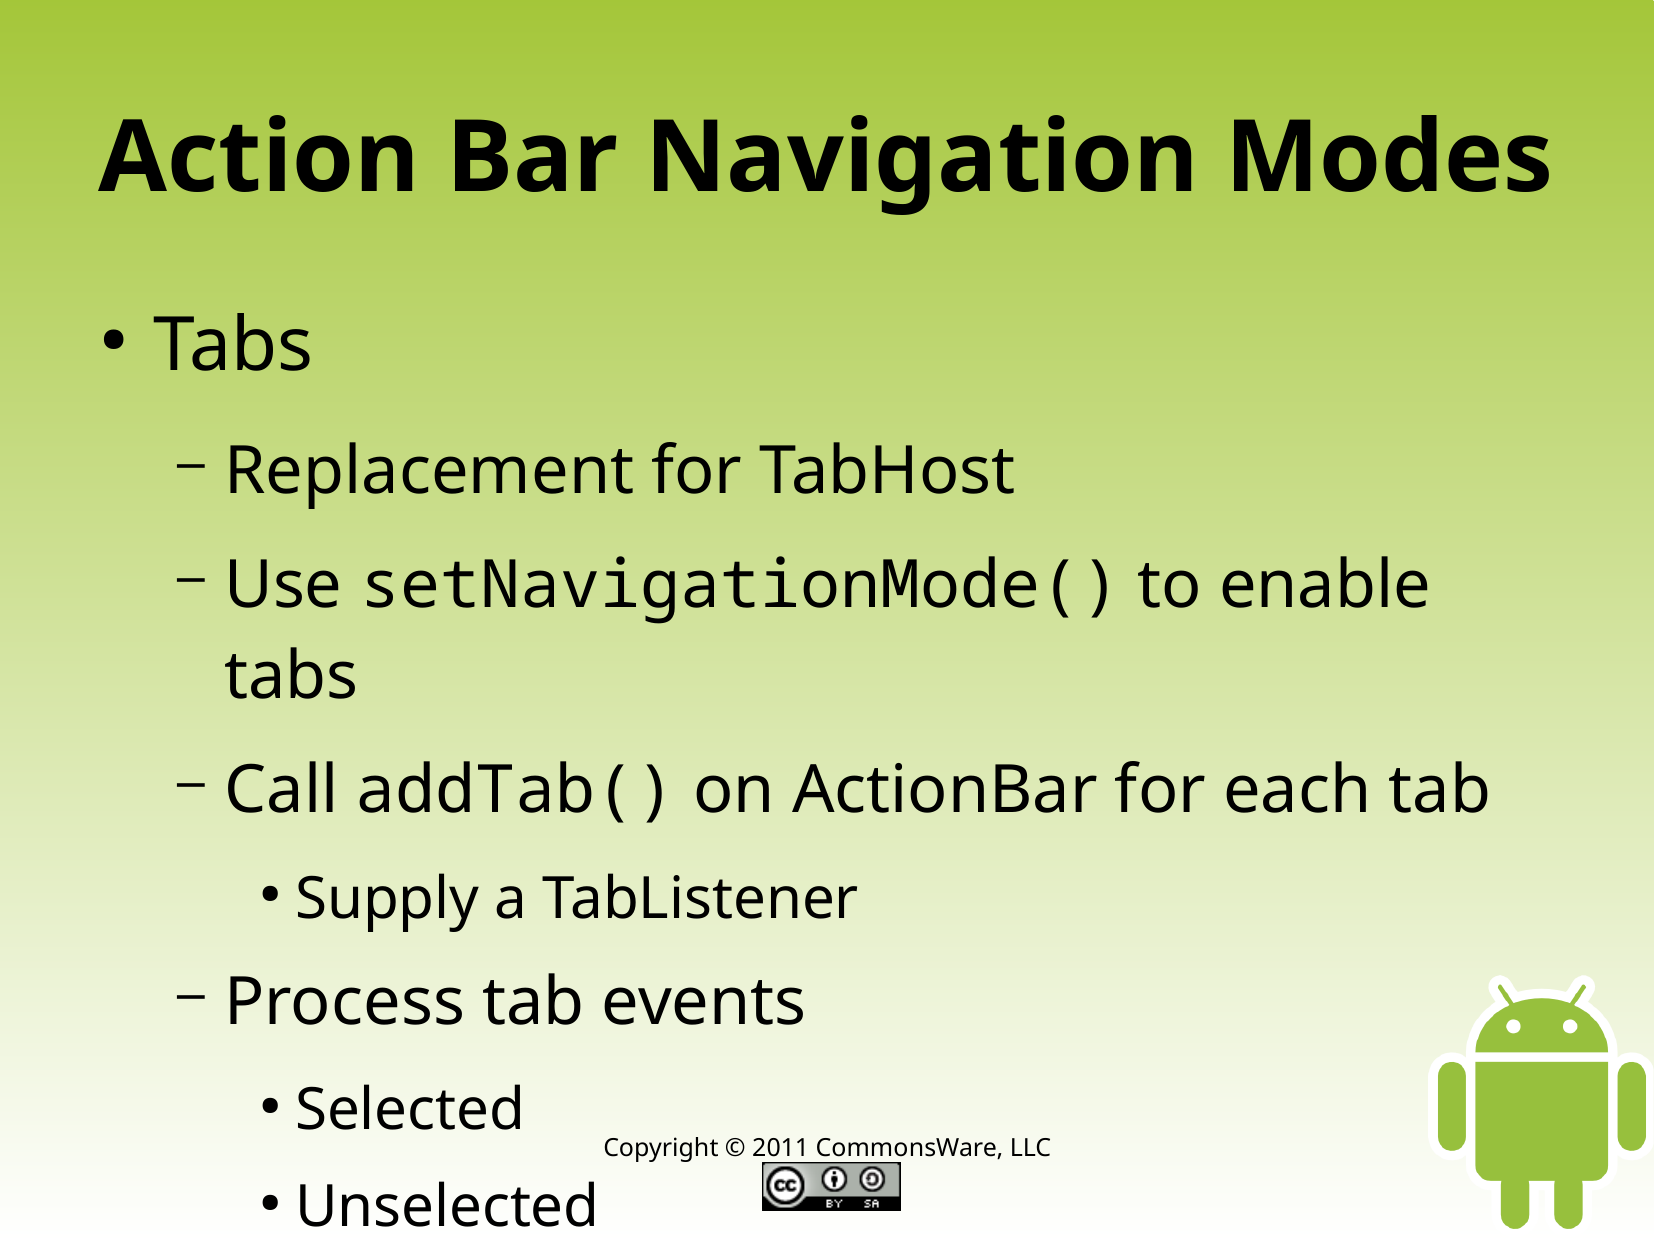

# Action Bar Navigation Modes
Tabs
Replacement for TabHost
Use setNavigationMode() to enable tabs
Call addTab() on ActionBar for each tab
Supply a TabListener
Process tab events
Selected
Unselected
Reselected